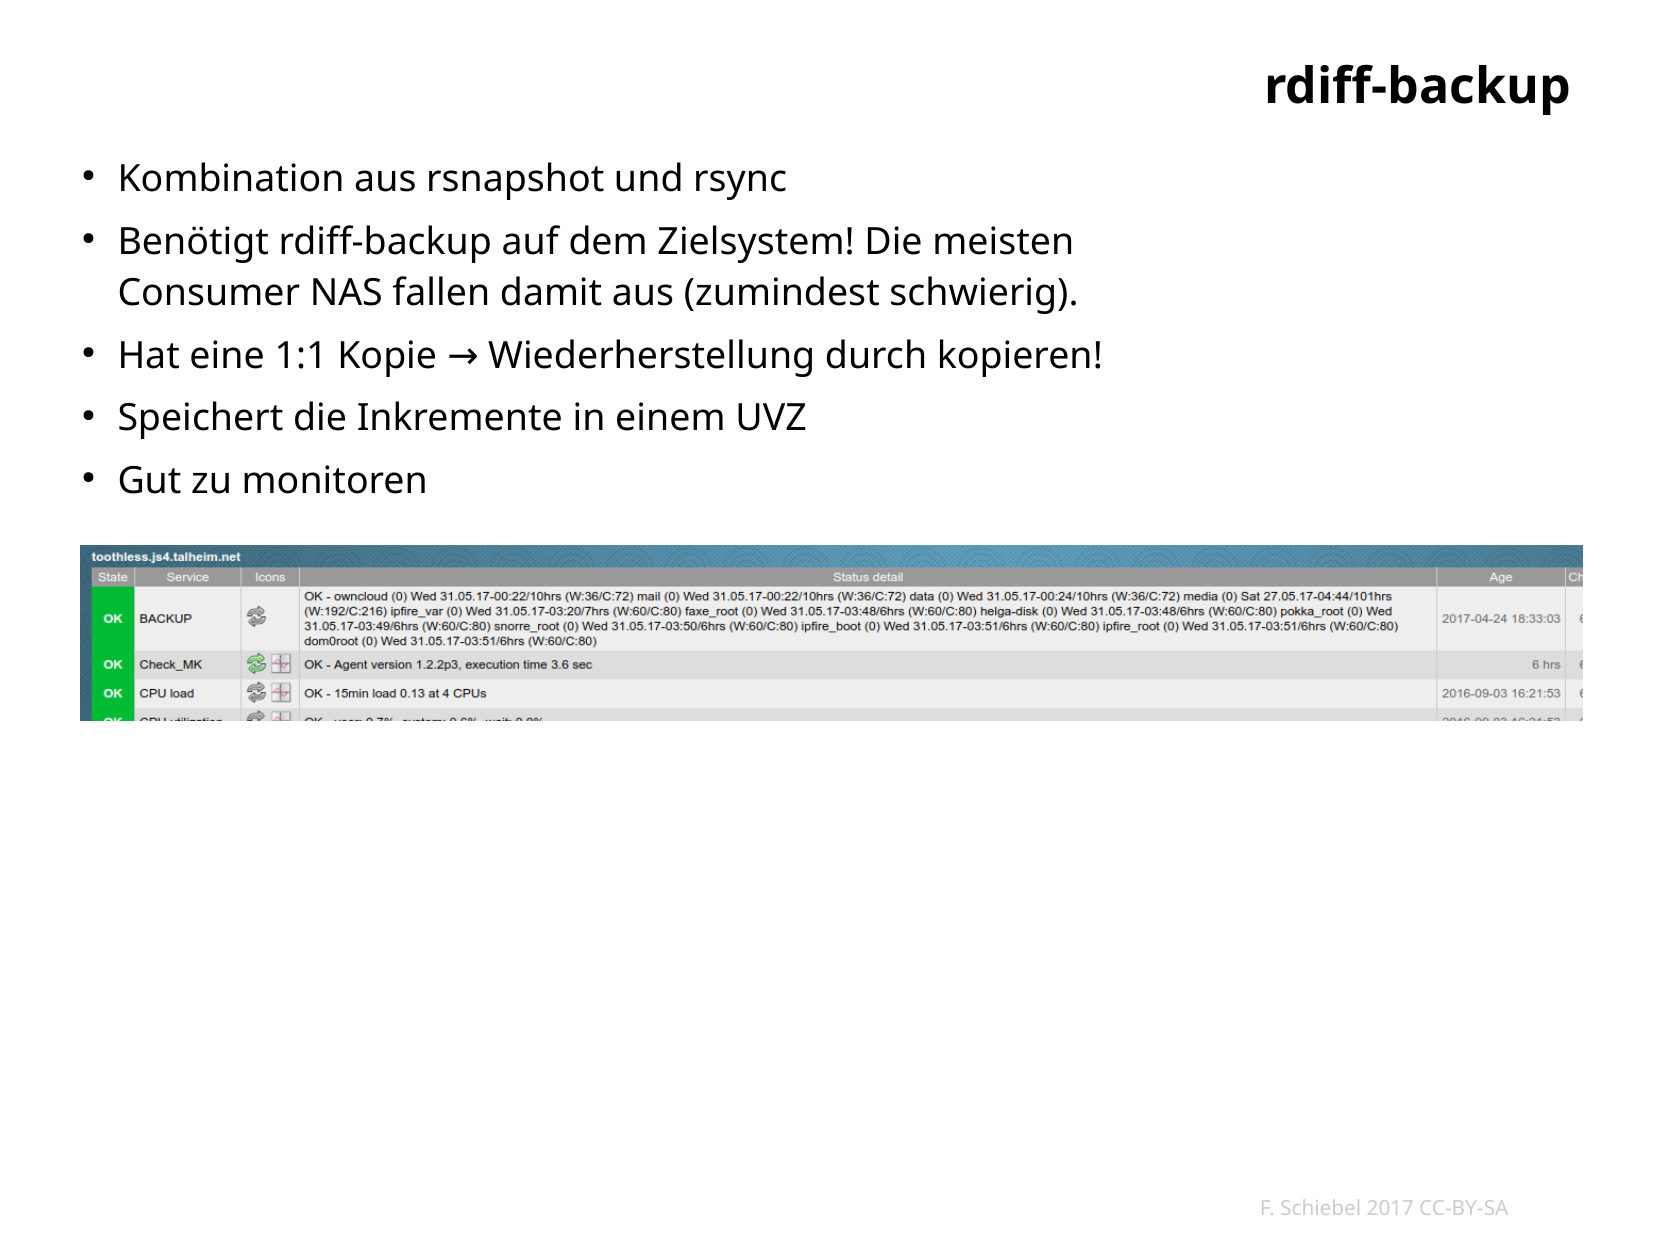

# rdiff-backup
Kombination aus rsnapshot und rsync
Benötigt rdiff-backup auf dem Zielsystem! Die meisten
Consumer NAS fallen damit aus (zumindest schwierig).
Hat eine 1:1 Kopie → Wiederherstellung durch kopieren!
Speichert die Inkremente in einem UVZ
Gut zu monitoren